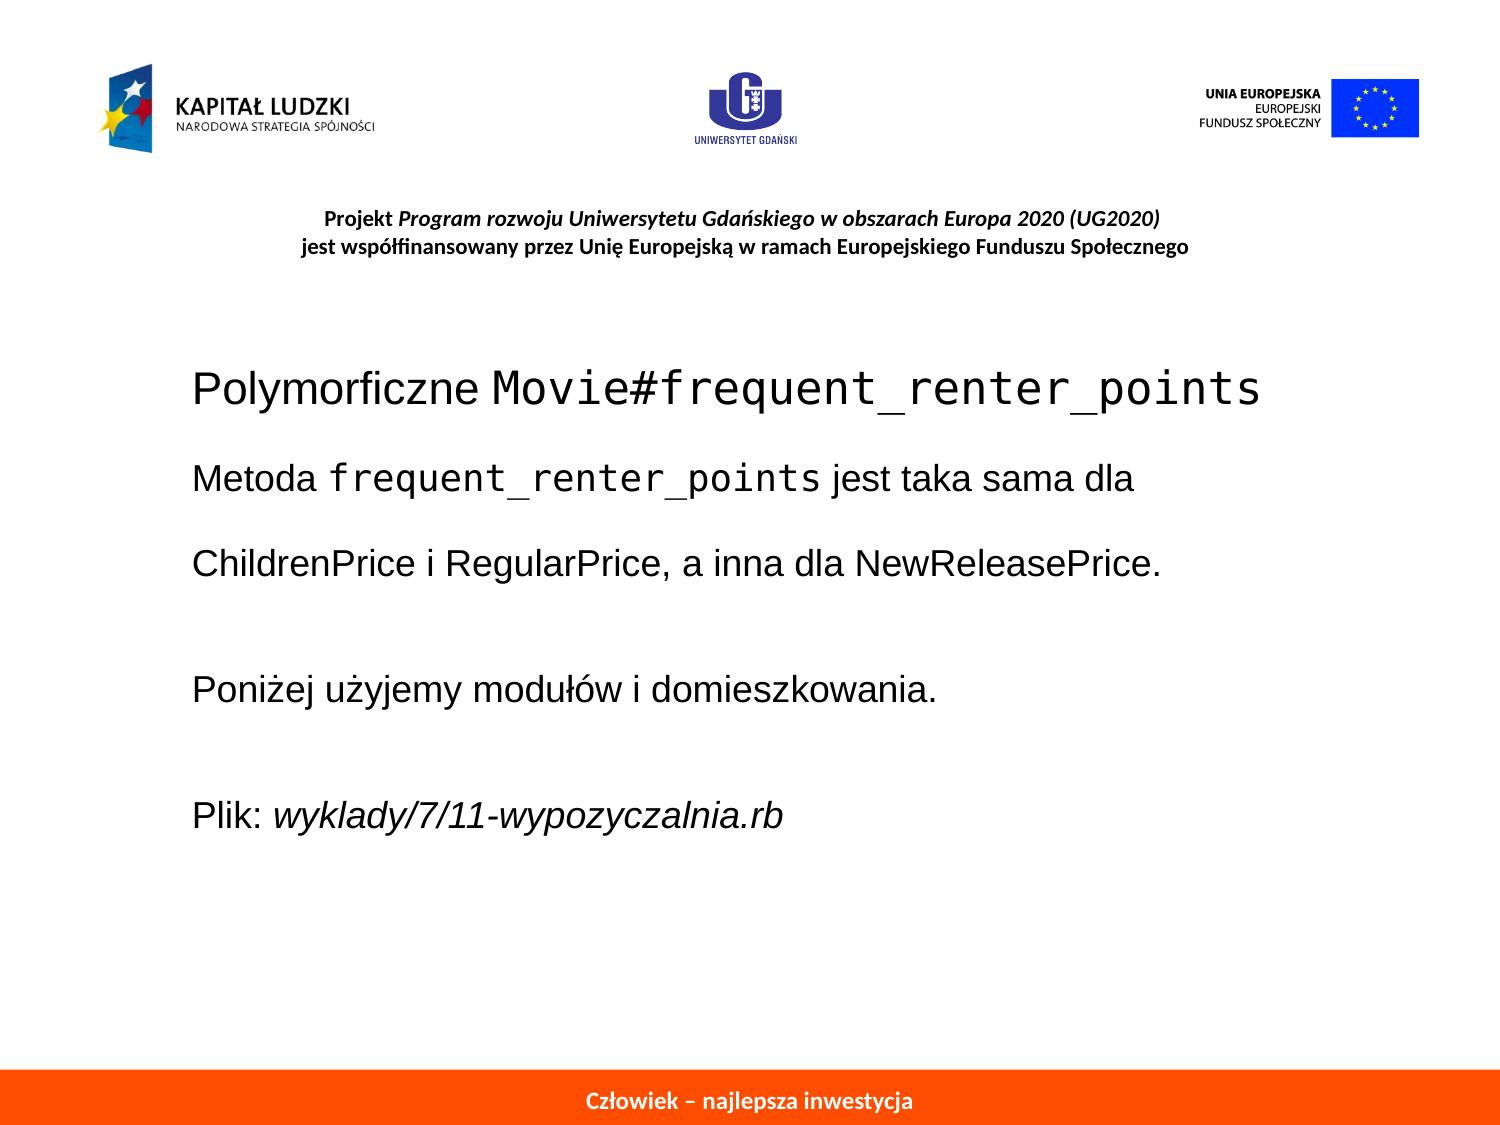

Projekt Program rozwoju Uniwersytetu Gdańskiego w obszarach Europa 2020 (UG2020)
jest współfinansowany przez Unię Europejską w ramach Europejskiego Funduszu Społecznego
Polymorficzne Movie#frequent_renter_points
Metoda frequent_renter_points jest taka sama dla
ChildrenPrice i RegularPrice, a inna dla NewReleasePrice.
Poniżej użyjemy modułów i domieszkowania.
Plik: wyklady/7/11-wypozyczalnia.rb
Człowiek – najlepsza inwestycja